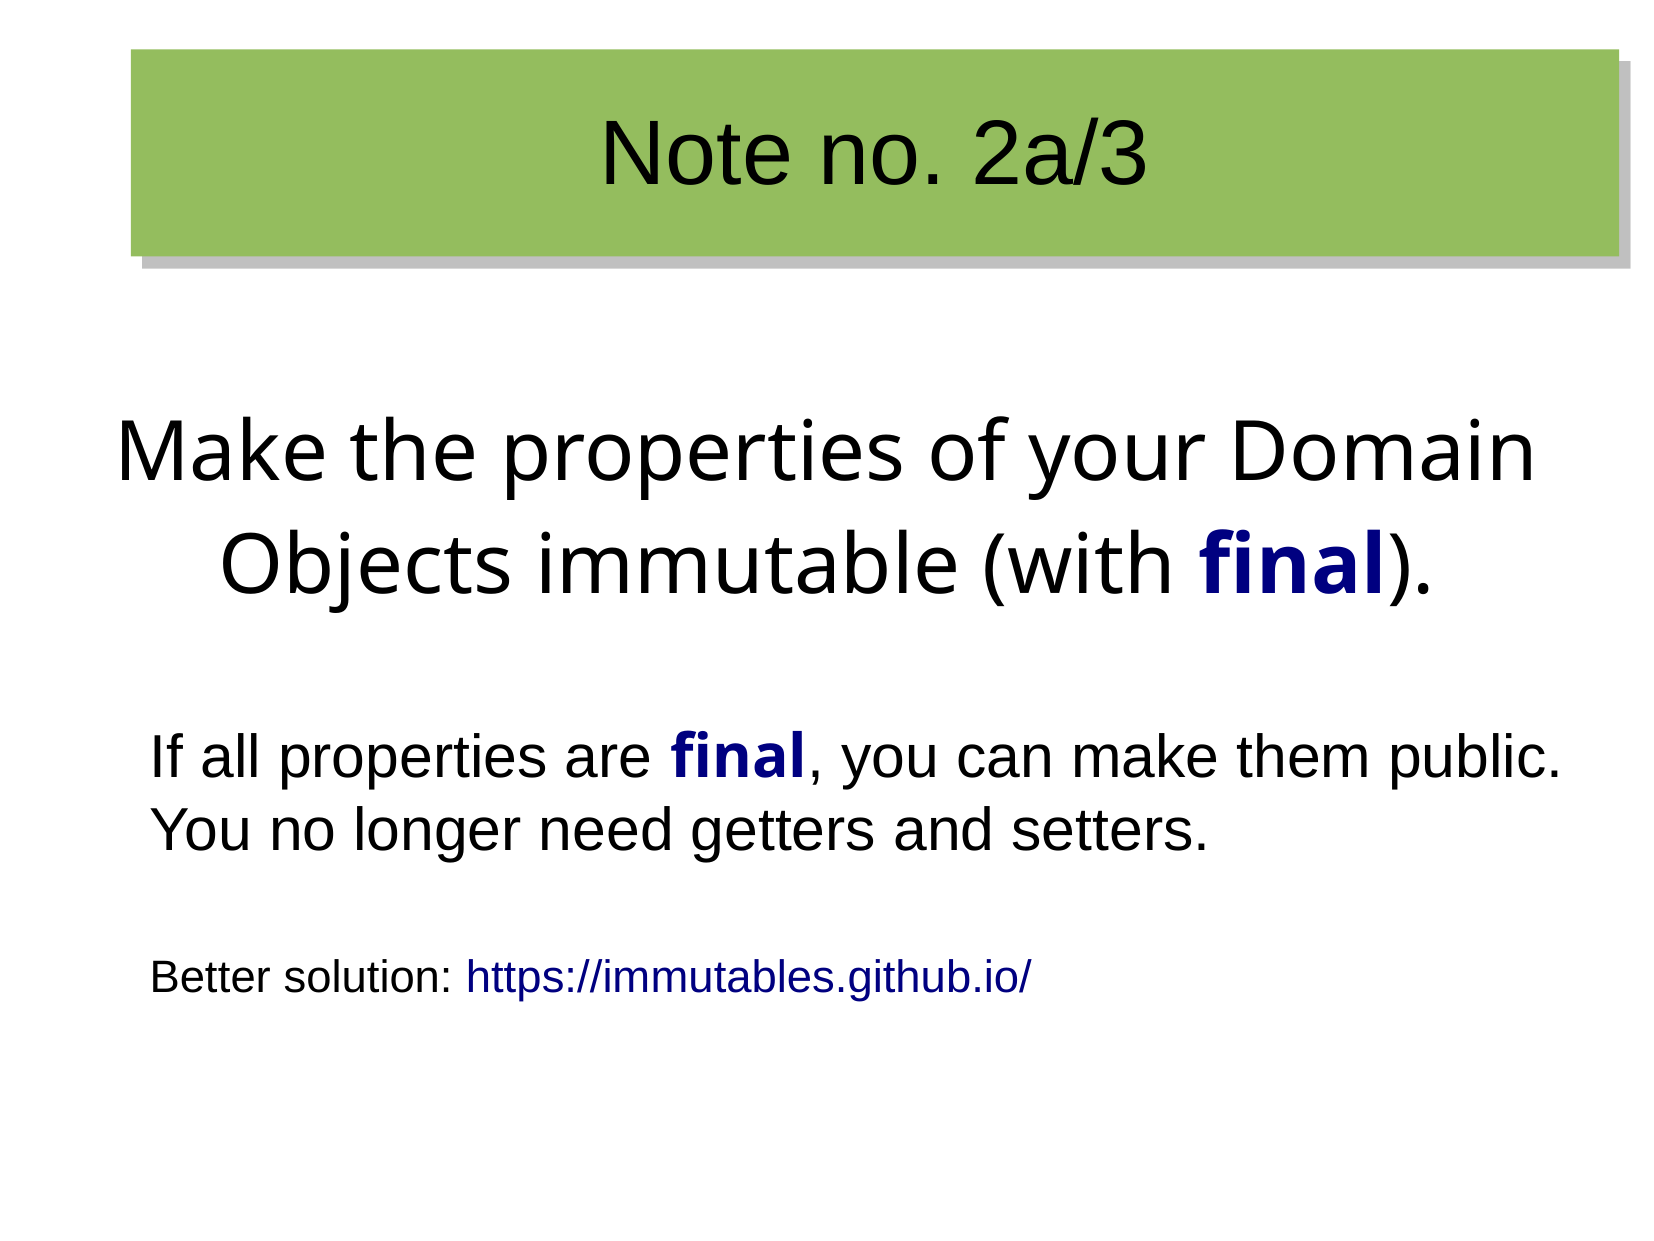

# Note no. 2a/3
Make the properties of your Domain Objects immutable (with final).
If all properties are final, you can make them public. You no longer need getters and setters.
Better solution: https://immutables.github.io/